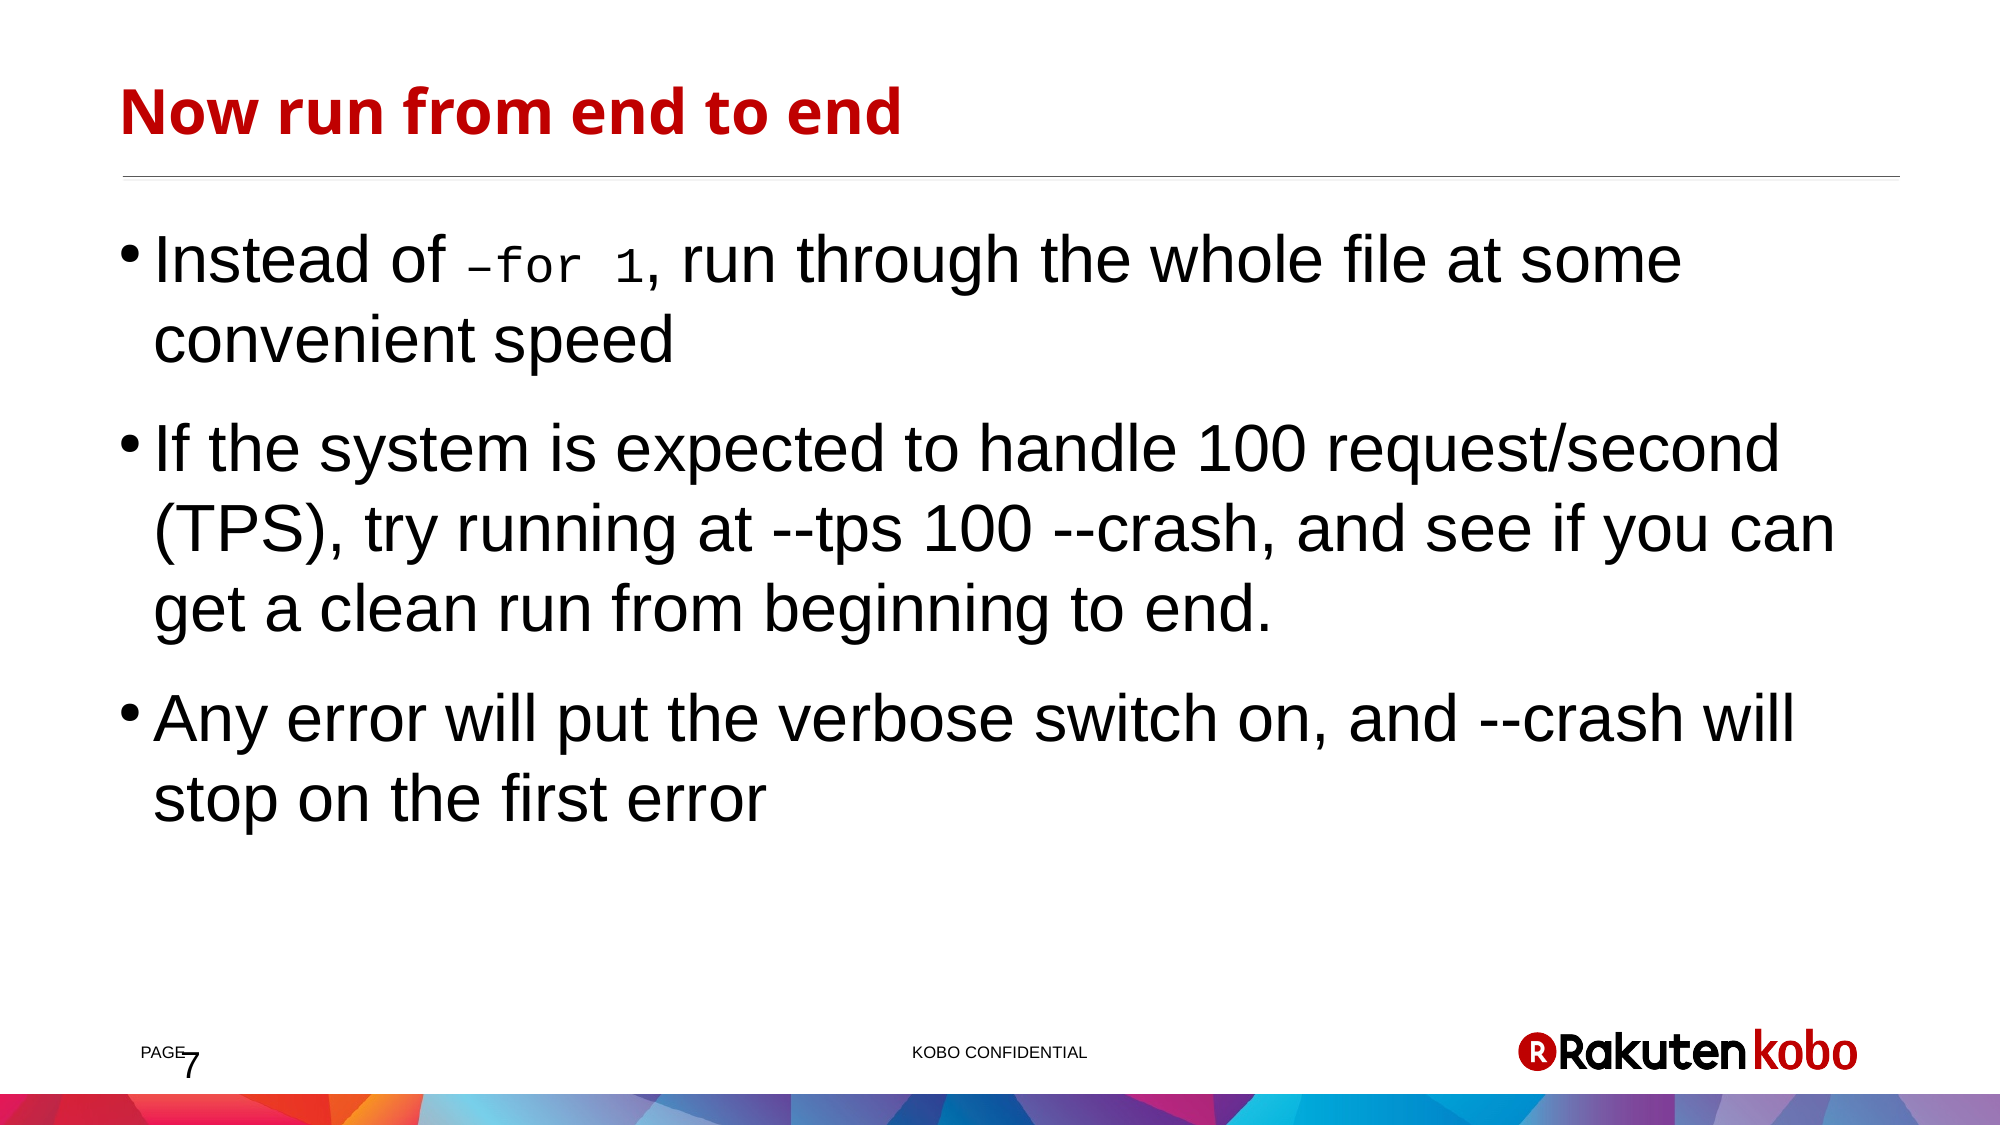

# Now run from end to end
Instead of –for 1, run through the whole file at some convenient speed
If the system is expected to handle 100 request/second (TPS), try running at --tps 100 --crash, and see if you can get a clean run from beginning to end.
Any error will put the verbose switch on, and --crash will stop on the first error